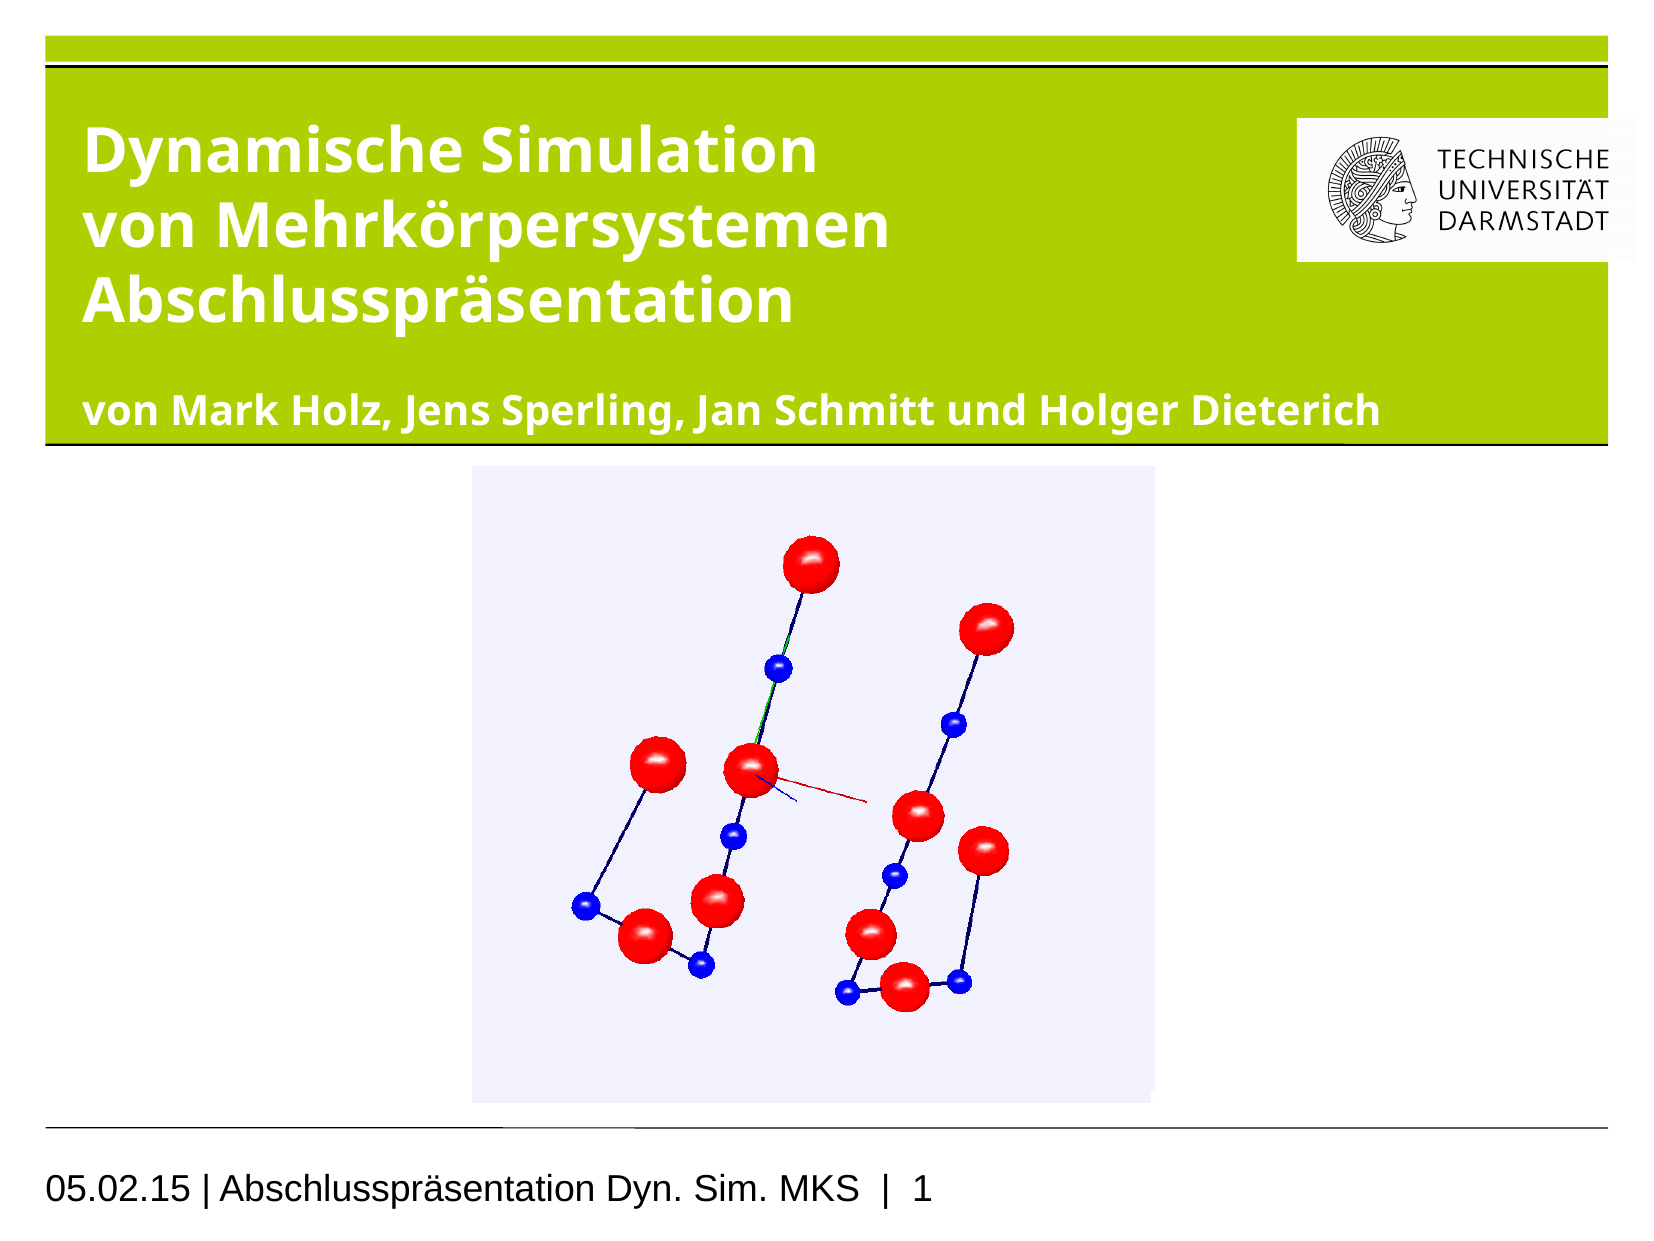

# Dynamische Simulation von Mehrkörpersystemen Abschlusspräsentation
von Mark Holz, Jens Sperling, Jan Schmitt und Holger Dieterich
05.02.15 | Abschlusspräsentation Dyn. Sim. MKS |